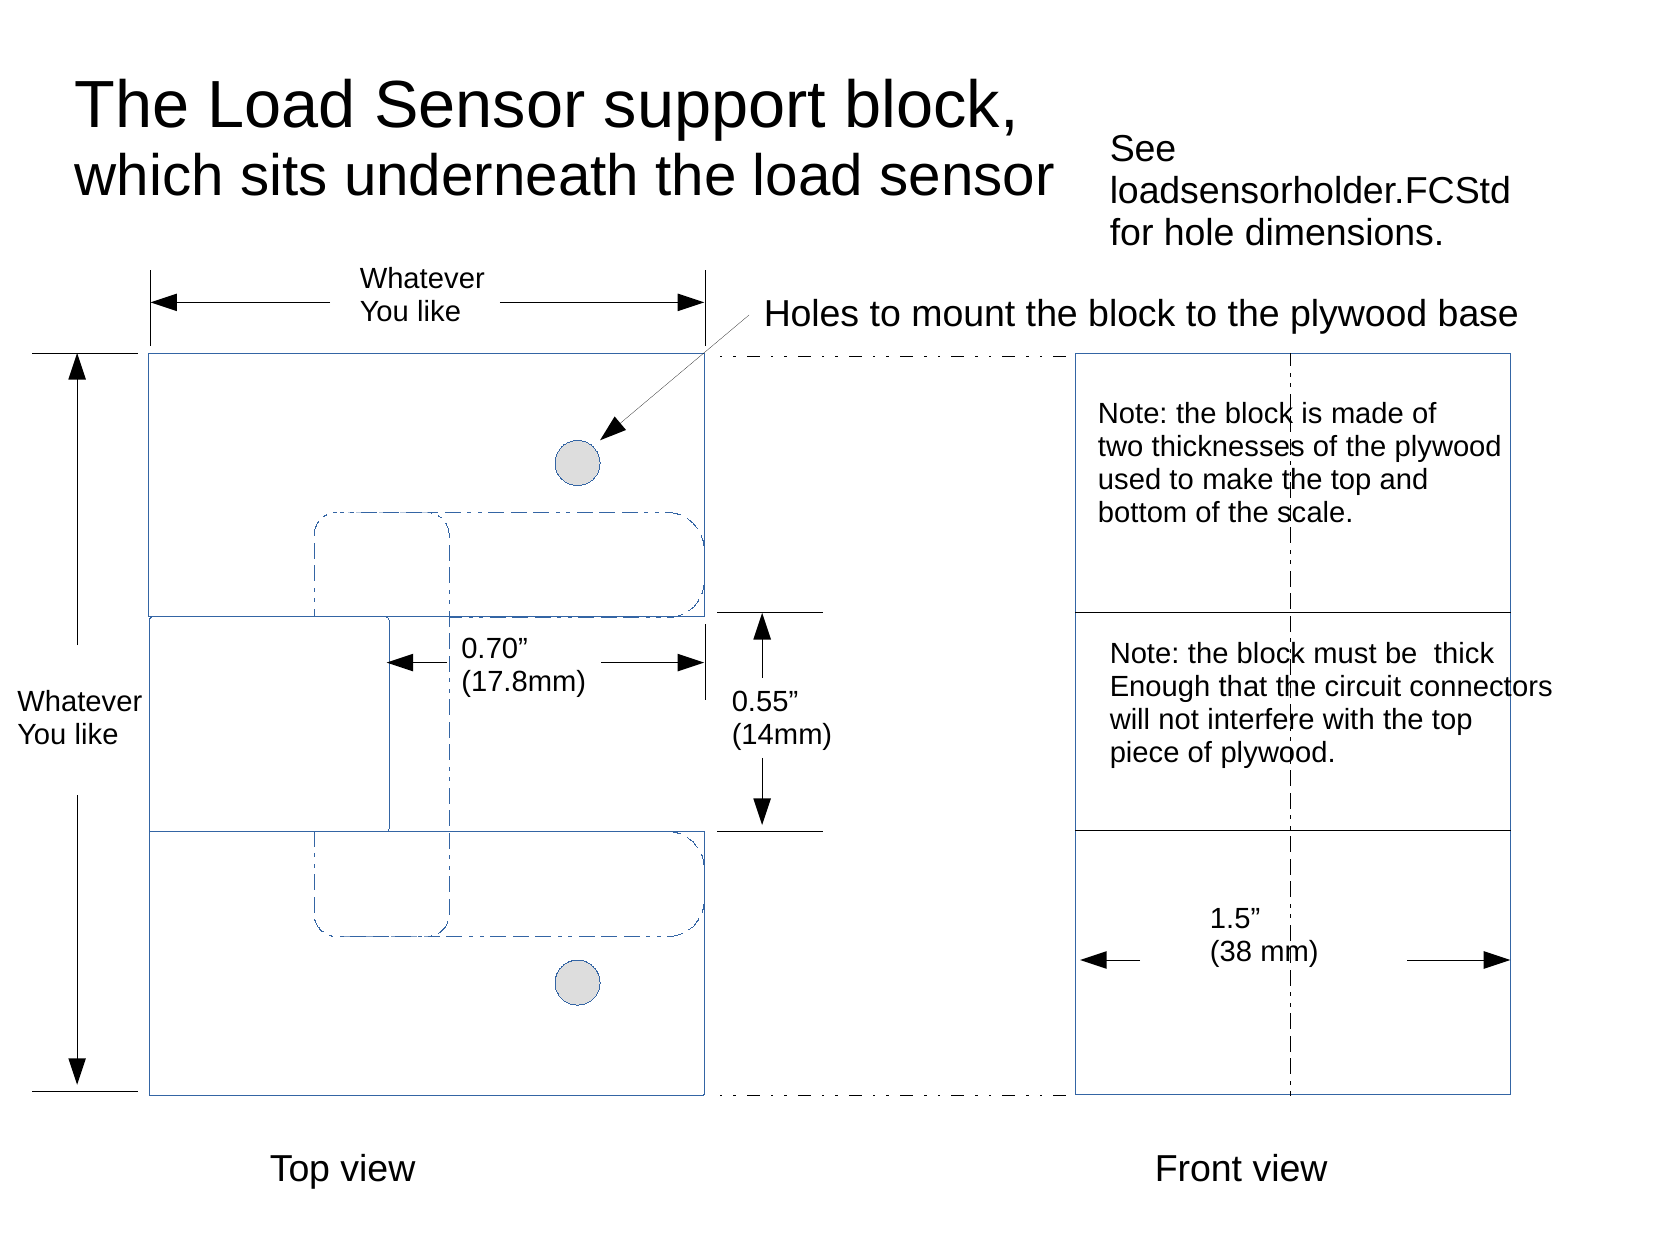

The Load Sensor support block,
which sits underneath the load sensor
See loadsensorholder.FCStd
for hole dimensions.
Whatever
You like
Holes to mount the block to the plywood base
Note: the block is made of
two thicknesses of the plywood
used to make the top and
bottom of the scale.
0.70”
(17.8mm)
Note: the block must be thick
Enough that the circuit connectors
will not interfere with the top
piece of plywood.
Whatever
You like
0.55”
(14mm)
1.5”
(38 mm)
Top view
Front view